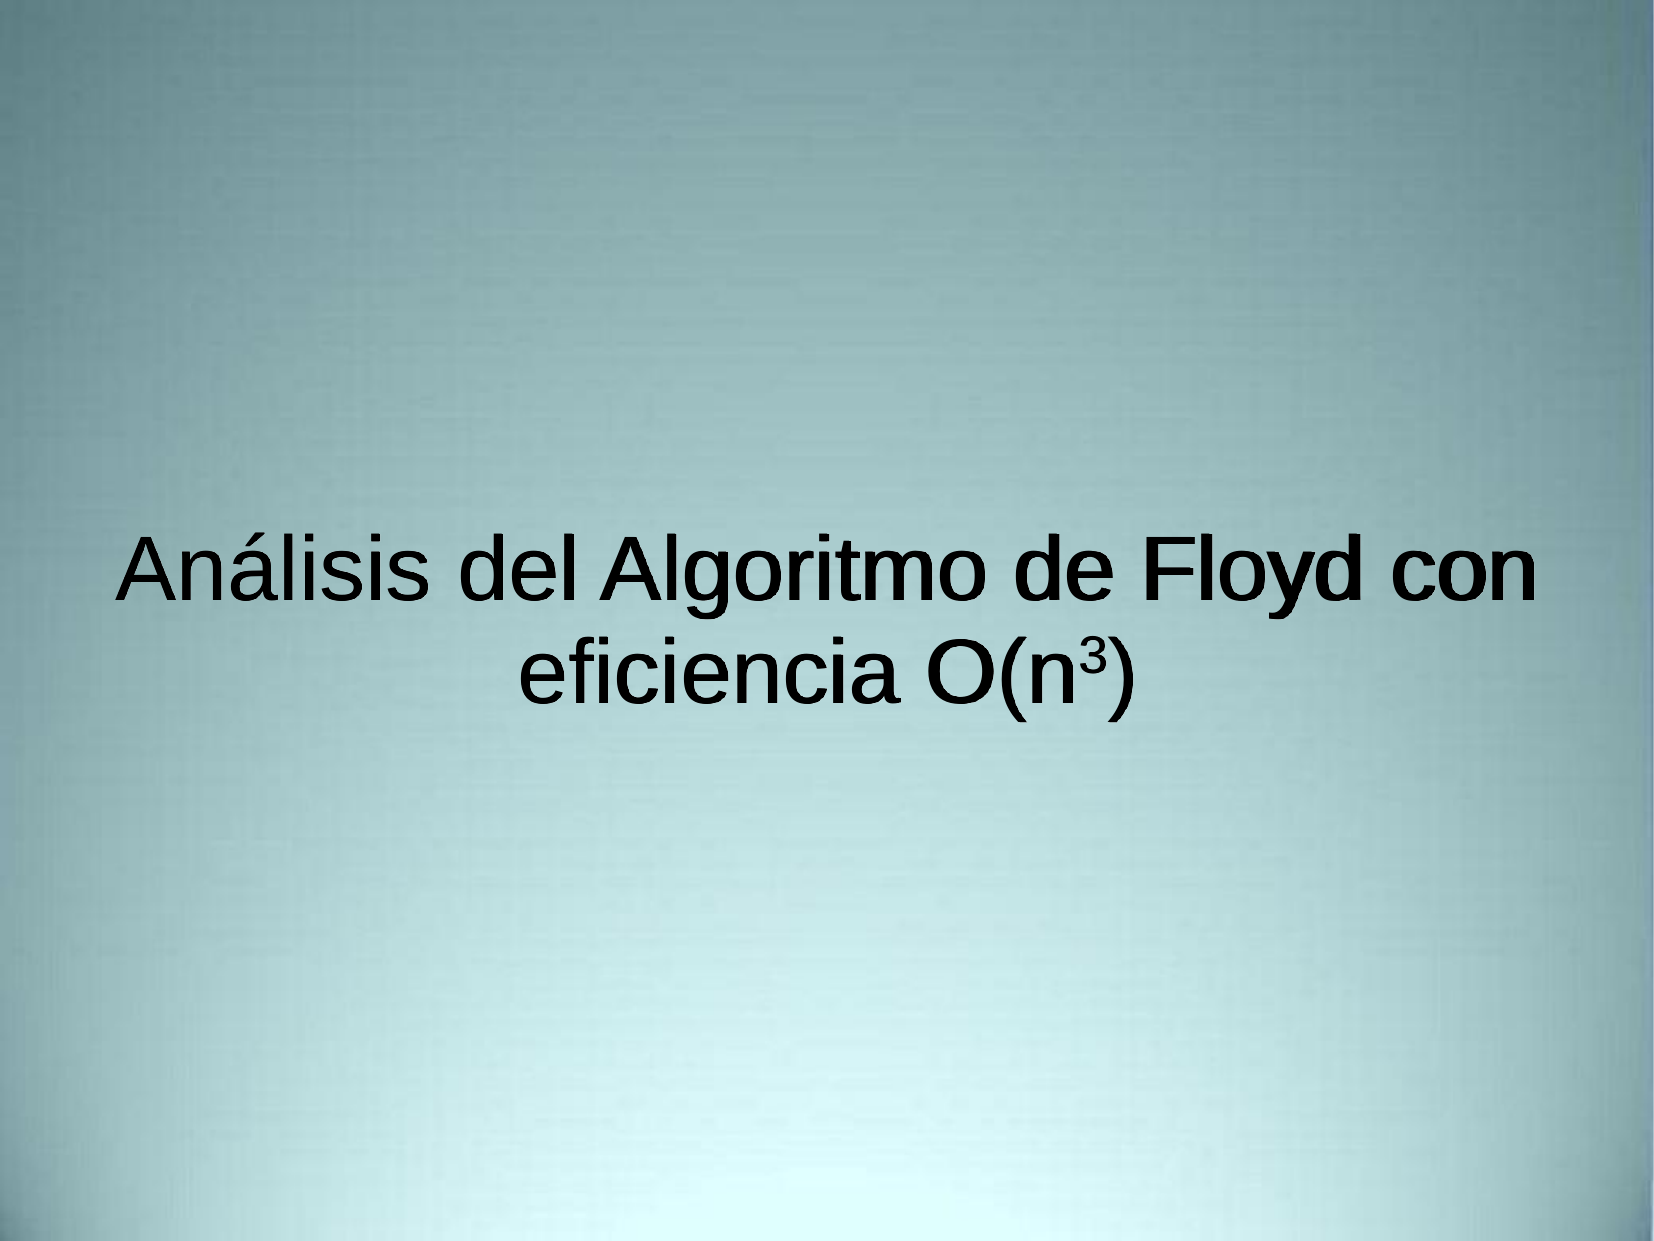

#
Análisis del Algoritmo de Floyd con eficiencia O(n3)